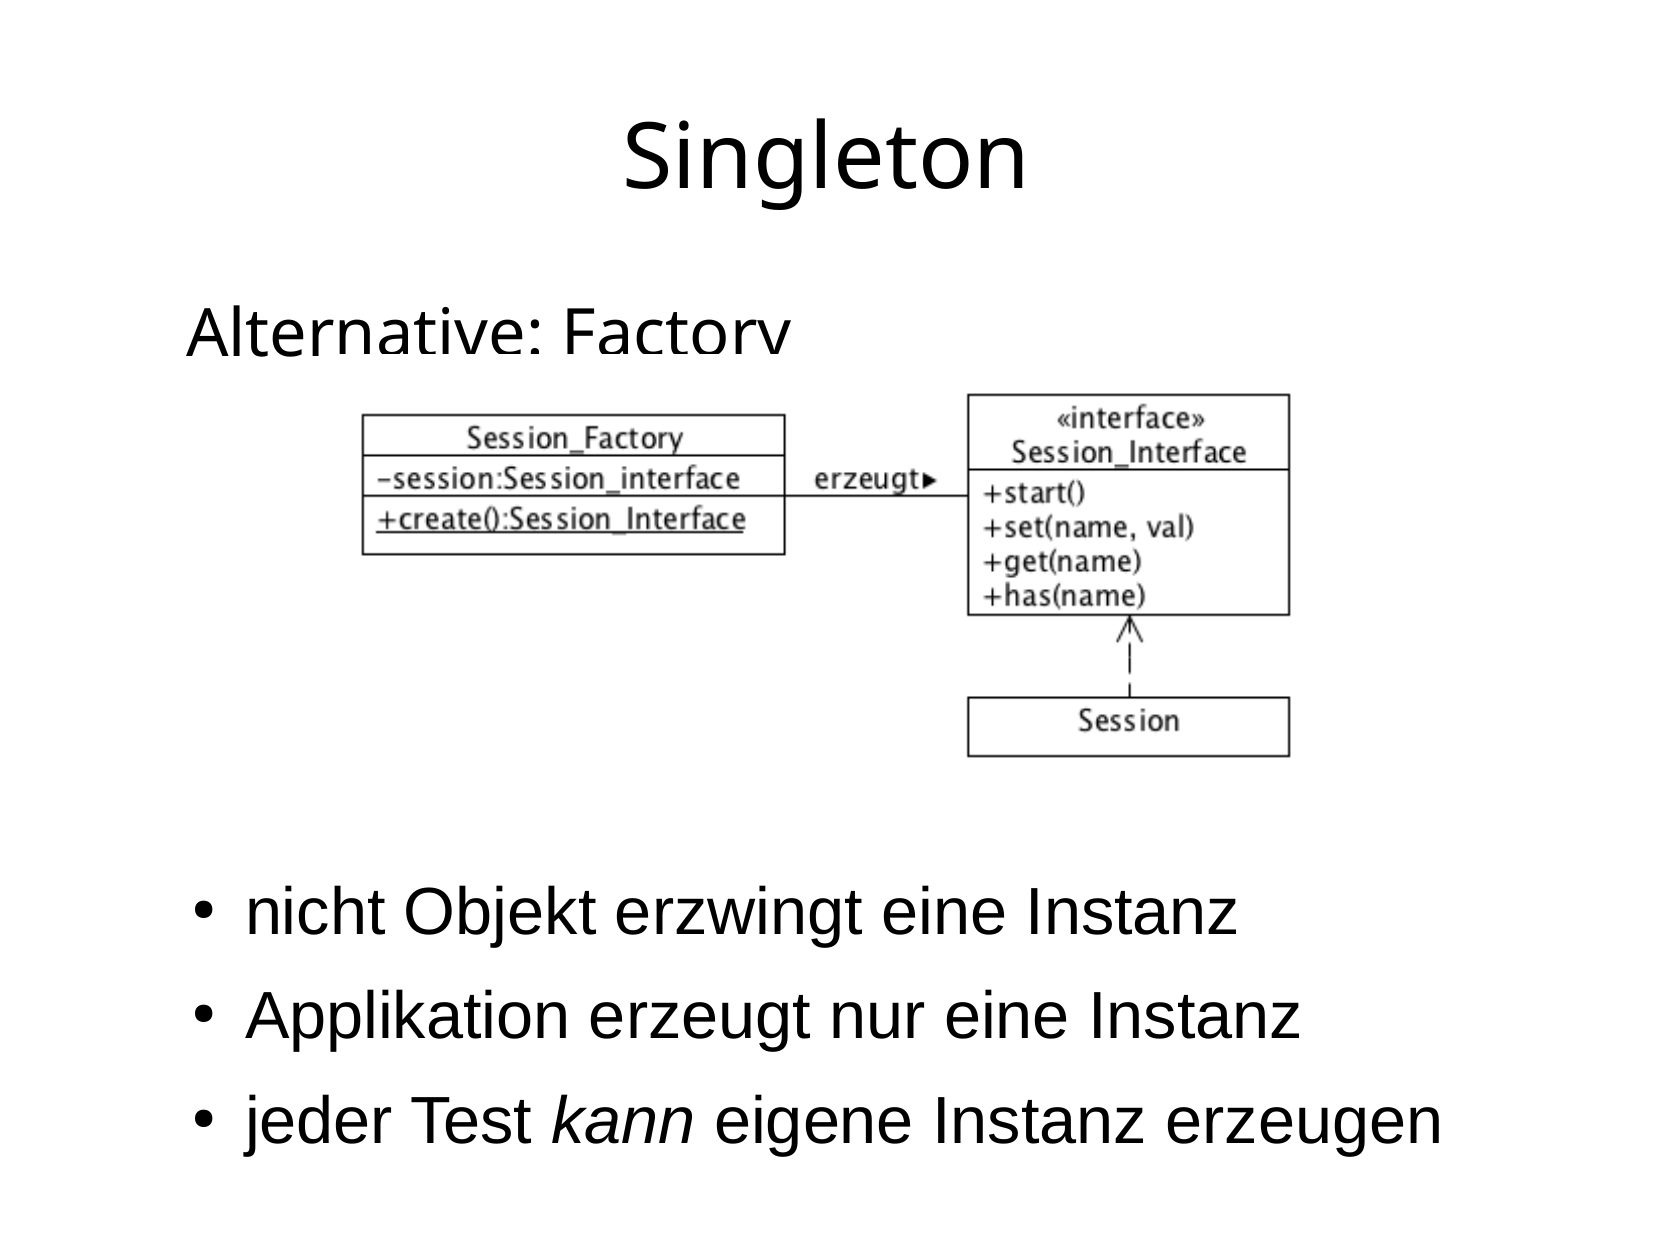

# Singleton
Alternative: Factory
nicht Objekt erzwingt eine Instanz
Applikation erzeugt nur eine Instanz
jeder Test kann eigene Instanz erzeugen